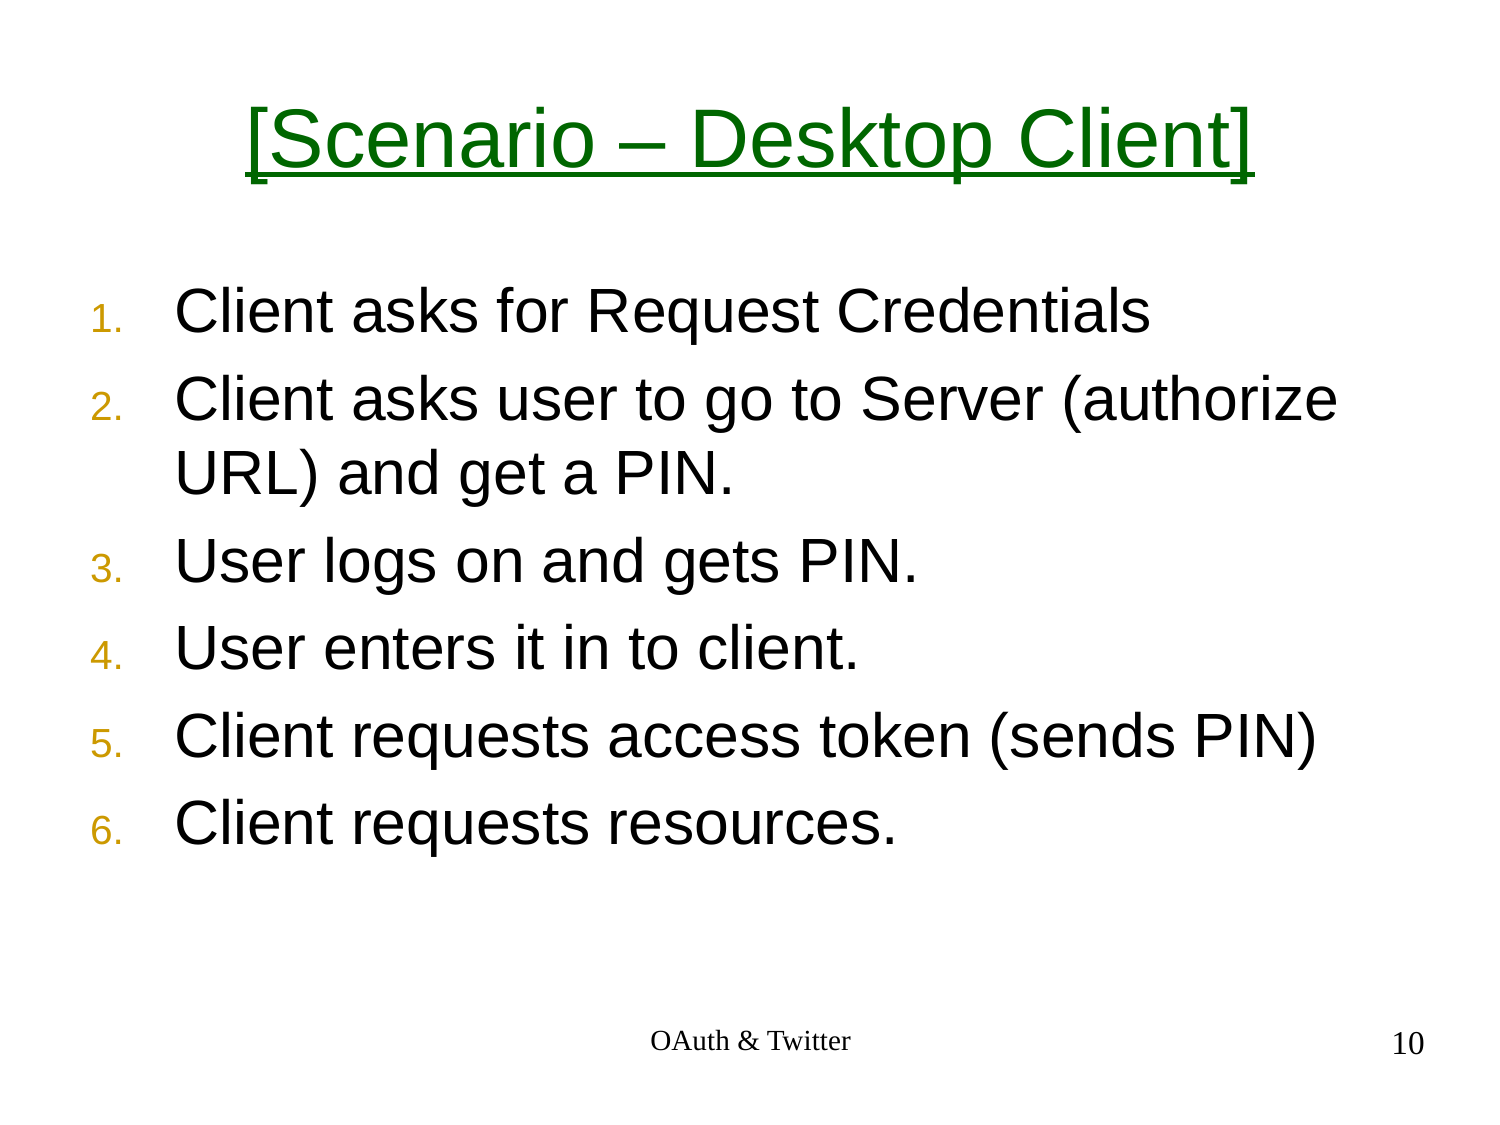

# [Scenario – Desktop Client]
Client asks for Request Credentials
Client asks user to go to Server (authorize URL) and get a PIN.
User logs on and gets PIN.
User enters it in to client.
Client requests access token (sends PIN)
Client requests resources.
OAuth & Twitter
10